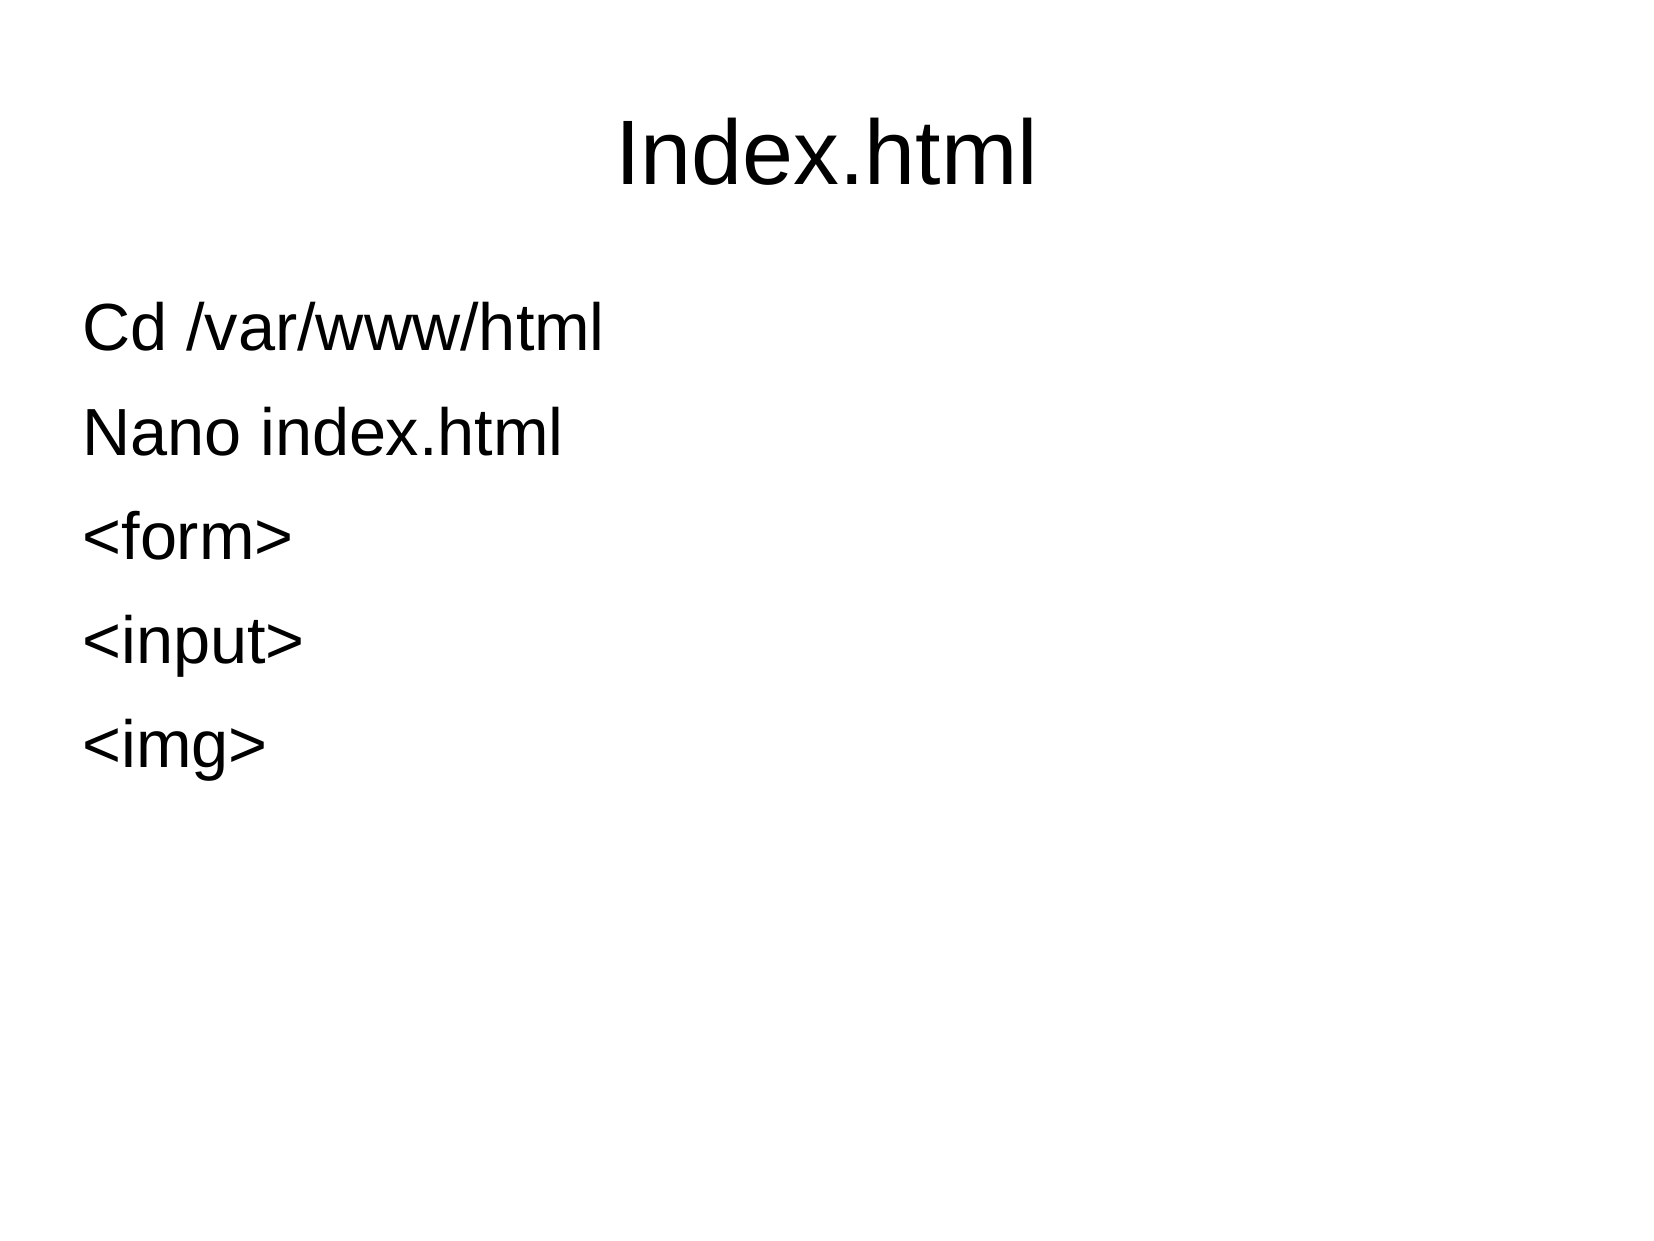

# Index.html
Cd /var/www/html
Nano index.html
<form>
<input>
<img>